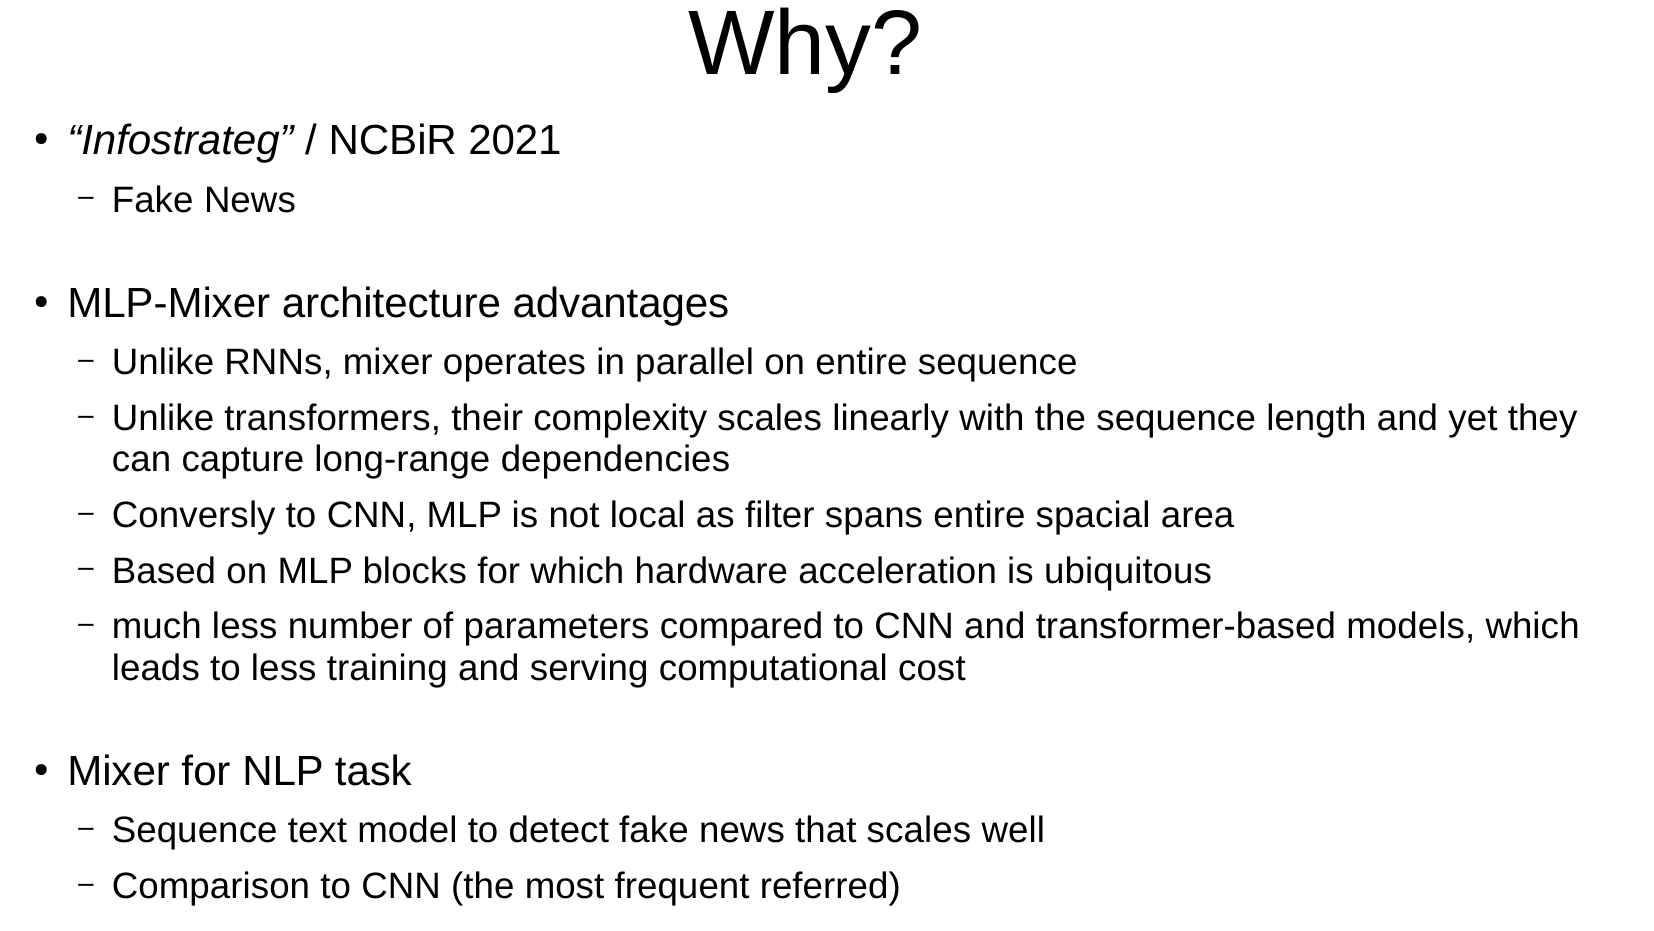

# Why?
“Infostrateg” / NCBiR 2021
Fake News
MLP-Mixer architecture advantages
Unlike RNNs, mixer operates in parallel on entire sequence
Unlike transformers, their complexity scales linearly with the sequence length and yet they can capture long-range dependencies
Conversly to CNN, MLP is not local as filter spans entire spacial area
Based on MLP blocks for which hardware acceleration is ubiquitous
much less number of parameters compared to CNN and transformer-based models, which leads to less training and serving computational cost
Mixer for NLP task
Sequence text model to detect fake news that scales well
Comparison to CNN (the most frequent referred)